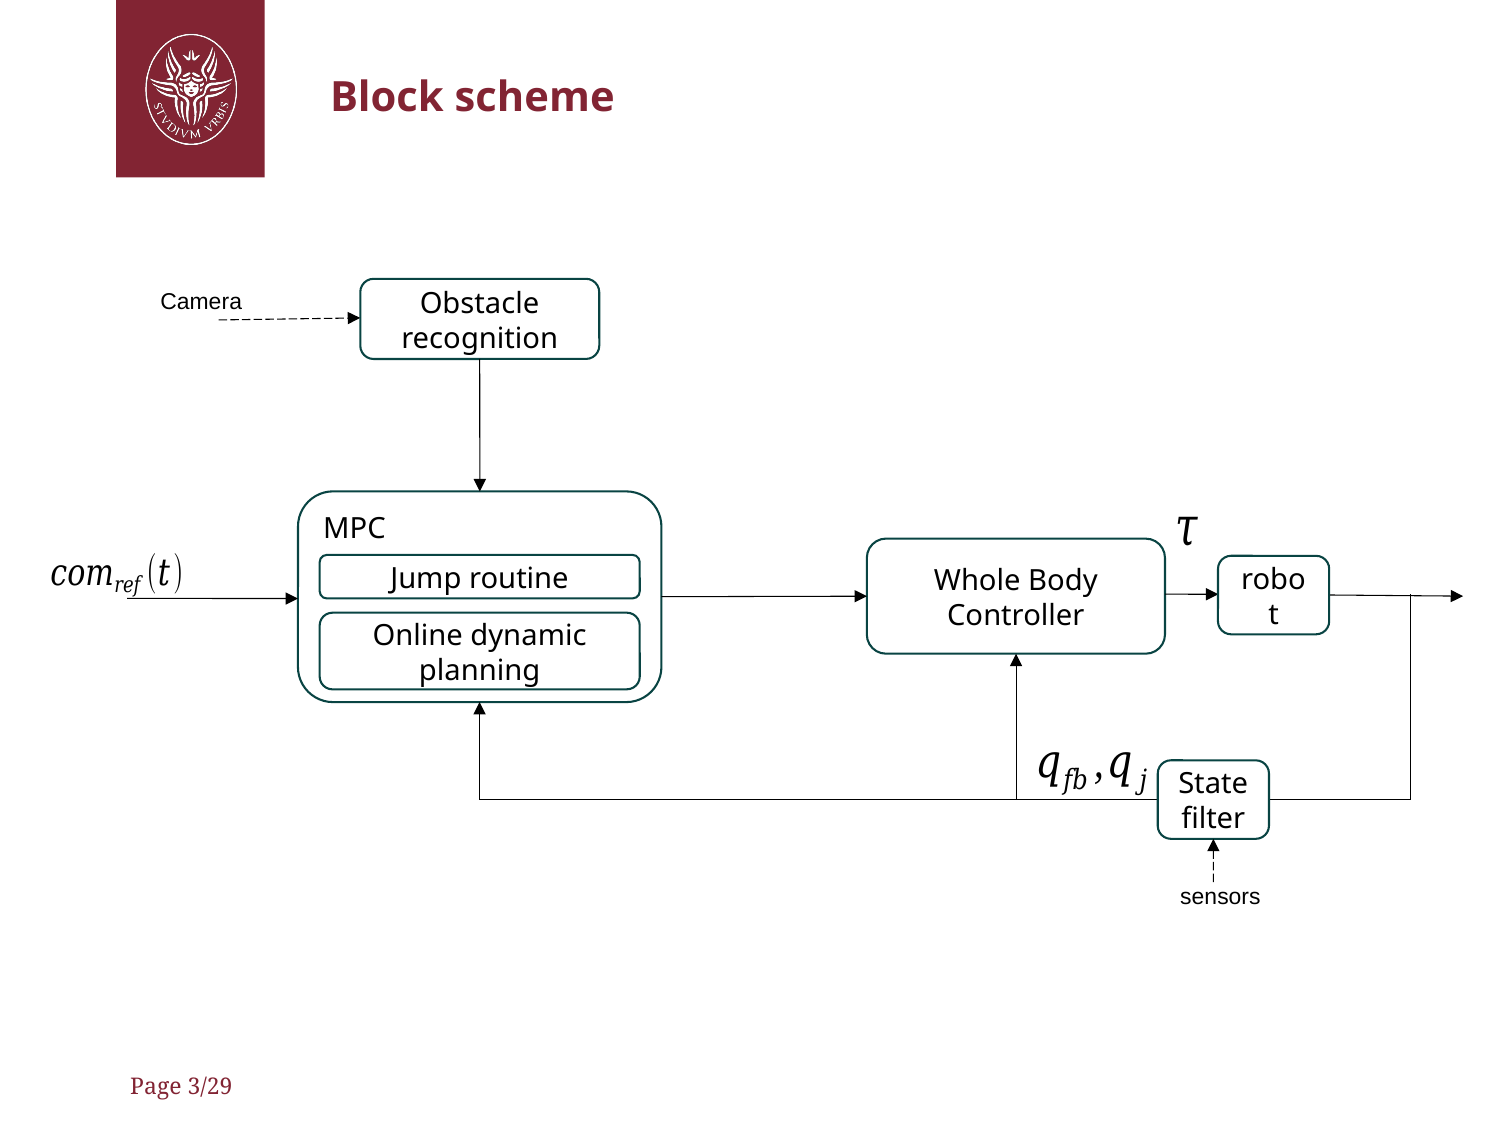

Block scheme
1 Sottotitolo
Camera
Obstacle recognition
MPC
Whole Body Controller
Jump routine
robot
Online dynamic planning
State filter
sensors
Page /29